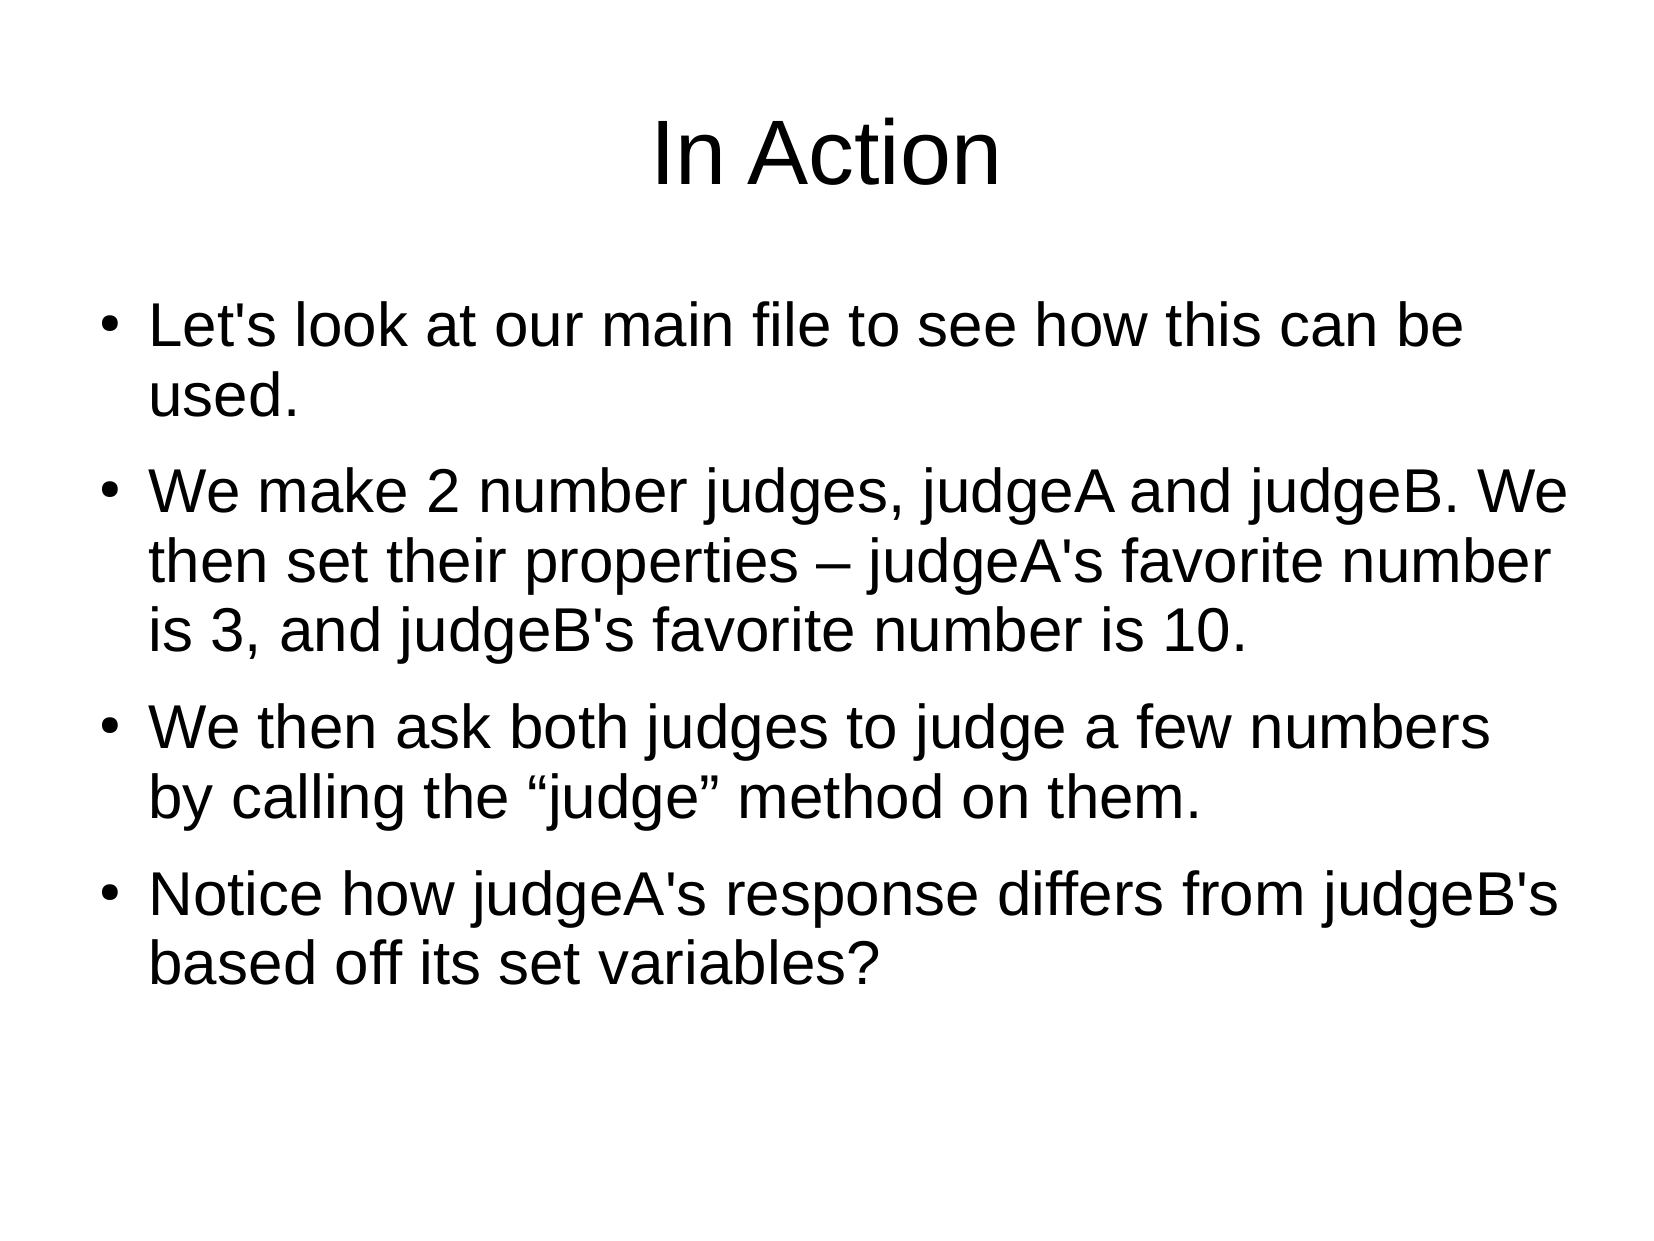

# In Action
Let's look at our main file to see how this can be used.
We make 2 number judges, judgeA and judgeB. We then set their properties – judgeA's favorite number is 3, and judgeB's favorite number is 10.
We then ask both judges to judge a few numbers by calling the “judge” method on them.
Notice how judgeA's response differs from judgeB's based off its set variables?